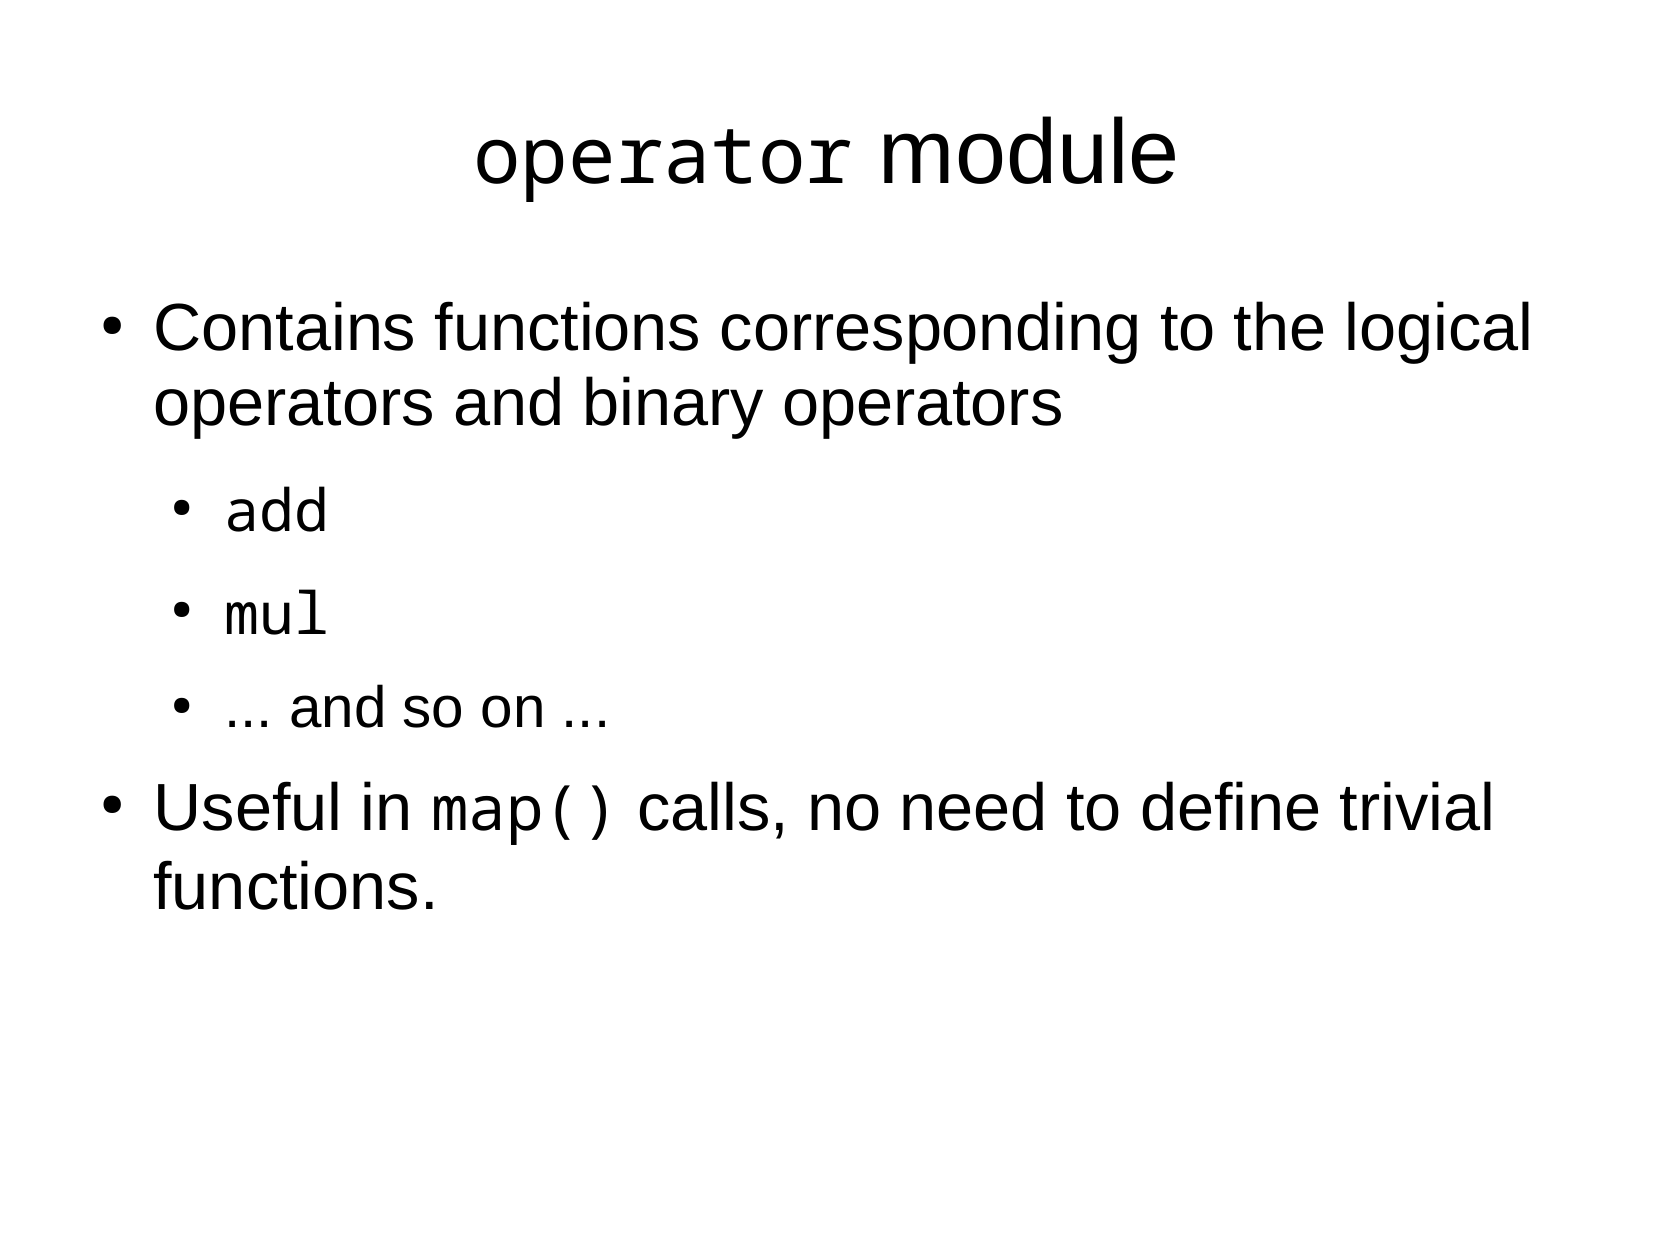

# operator module
Contains functions corresponding to the logical operators and binary operators
add
mul
... and so on ...
Useful in map() calls, no need to define trivial functions.